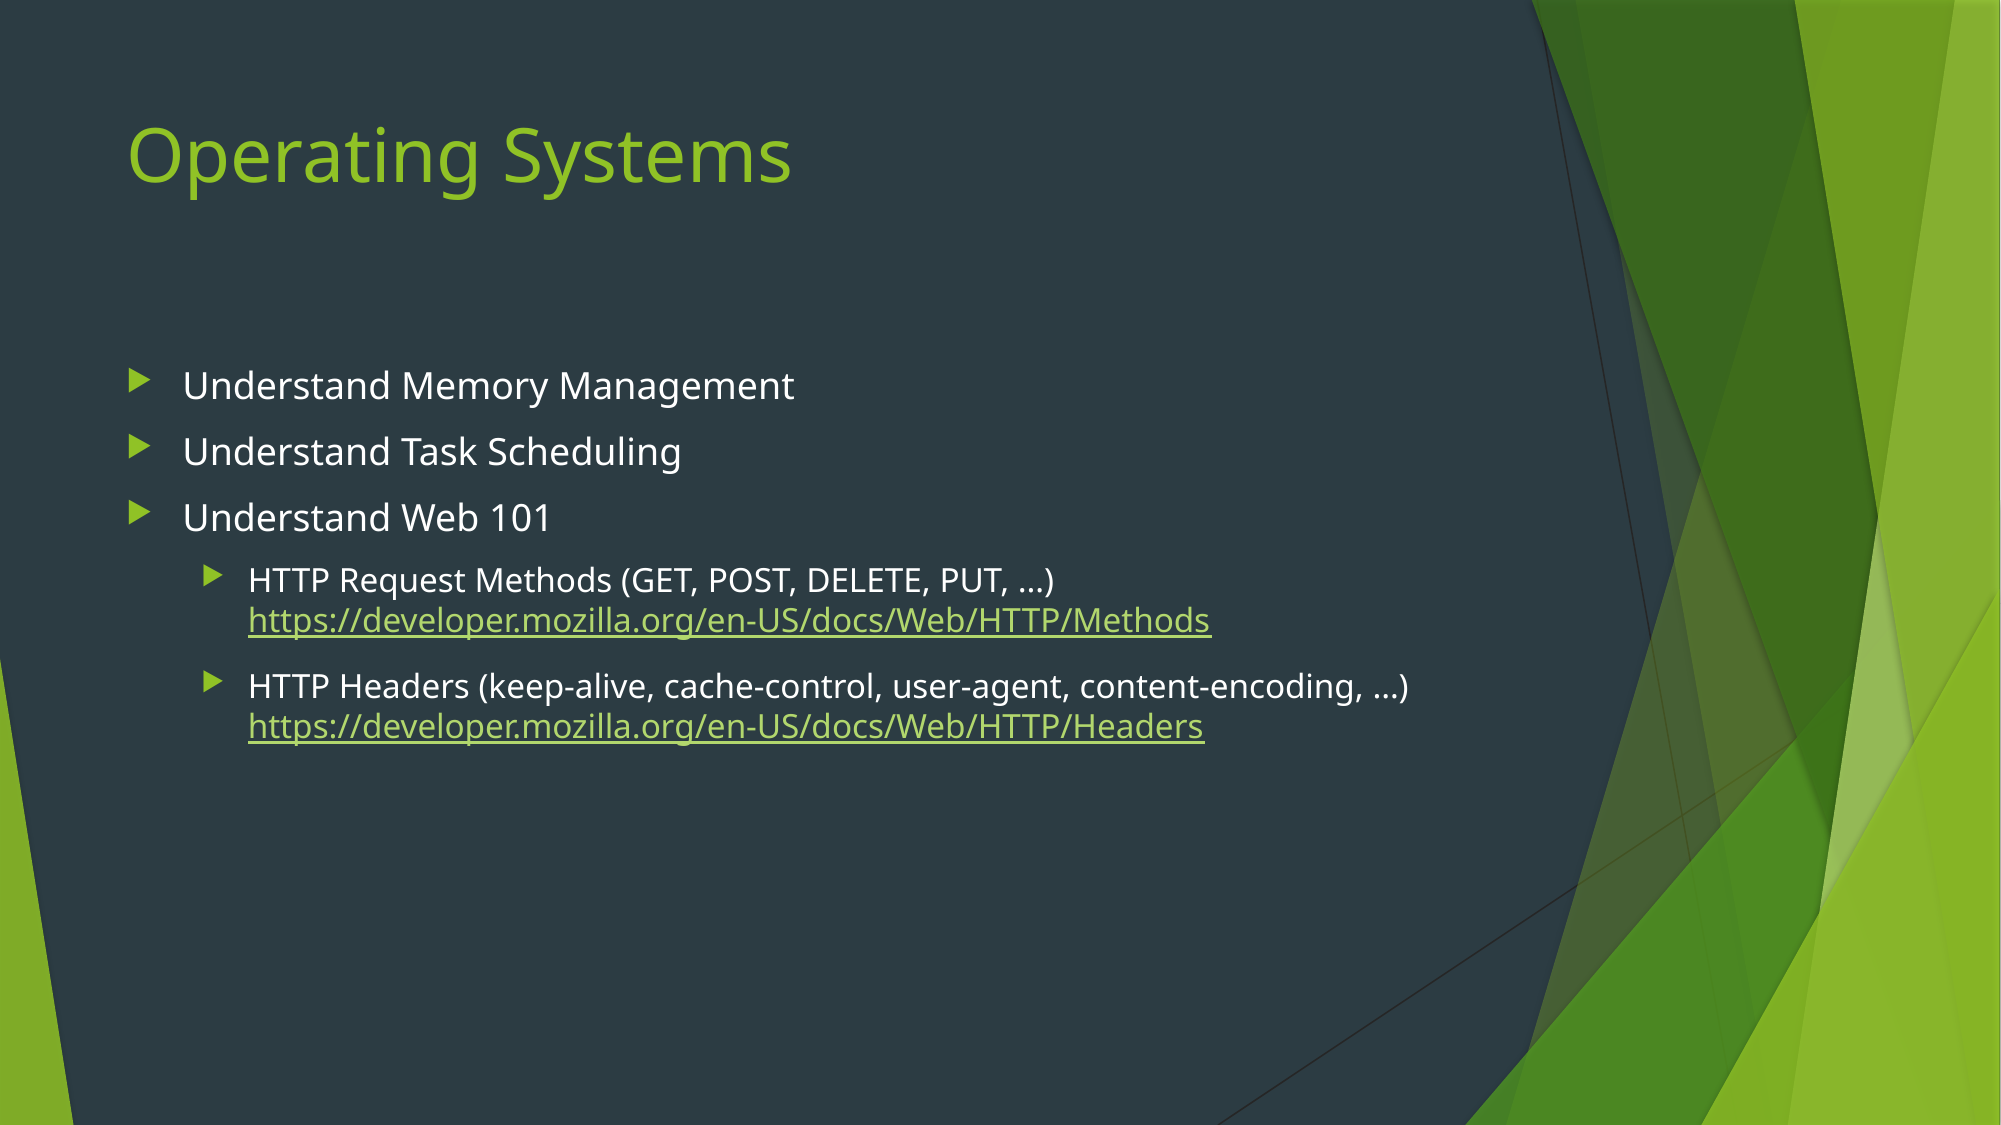

# Operating Systems
Understand Memory Management
Understand Task Scheduling
Understand Web 101
HTTP Request Methods (GET, POST, DELETE, PUT, …)
https://developer.mozilla.org/en-US/docs/Web/HTTP/Methods
HTTP Headers (keep-alive, cache-control, user-agent, content-encoding, …)
https://developer.mozilla.org/en-US/docs/Web/HTTP/Headers